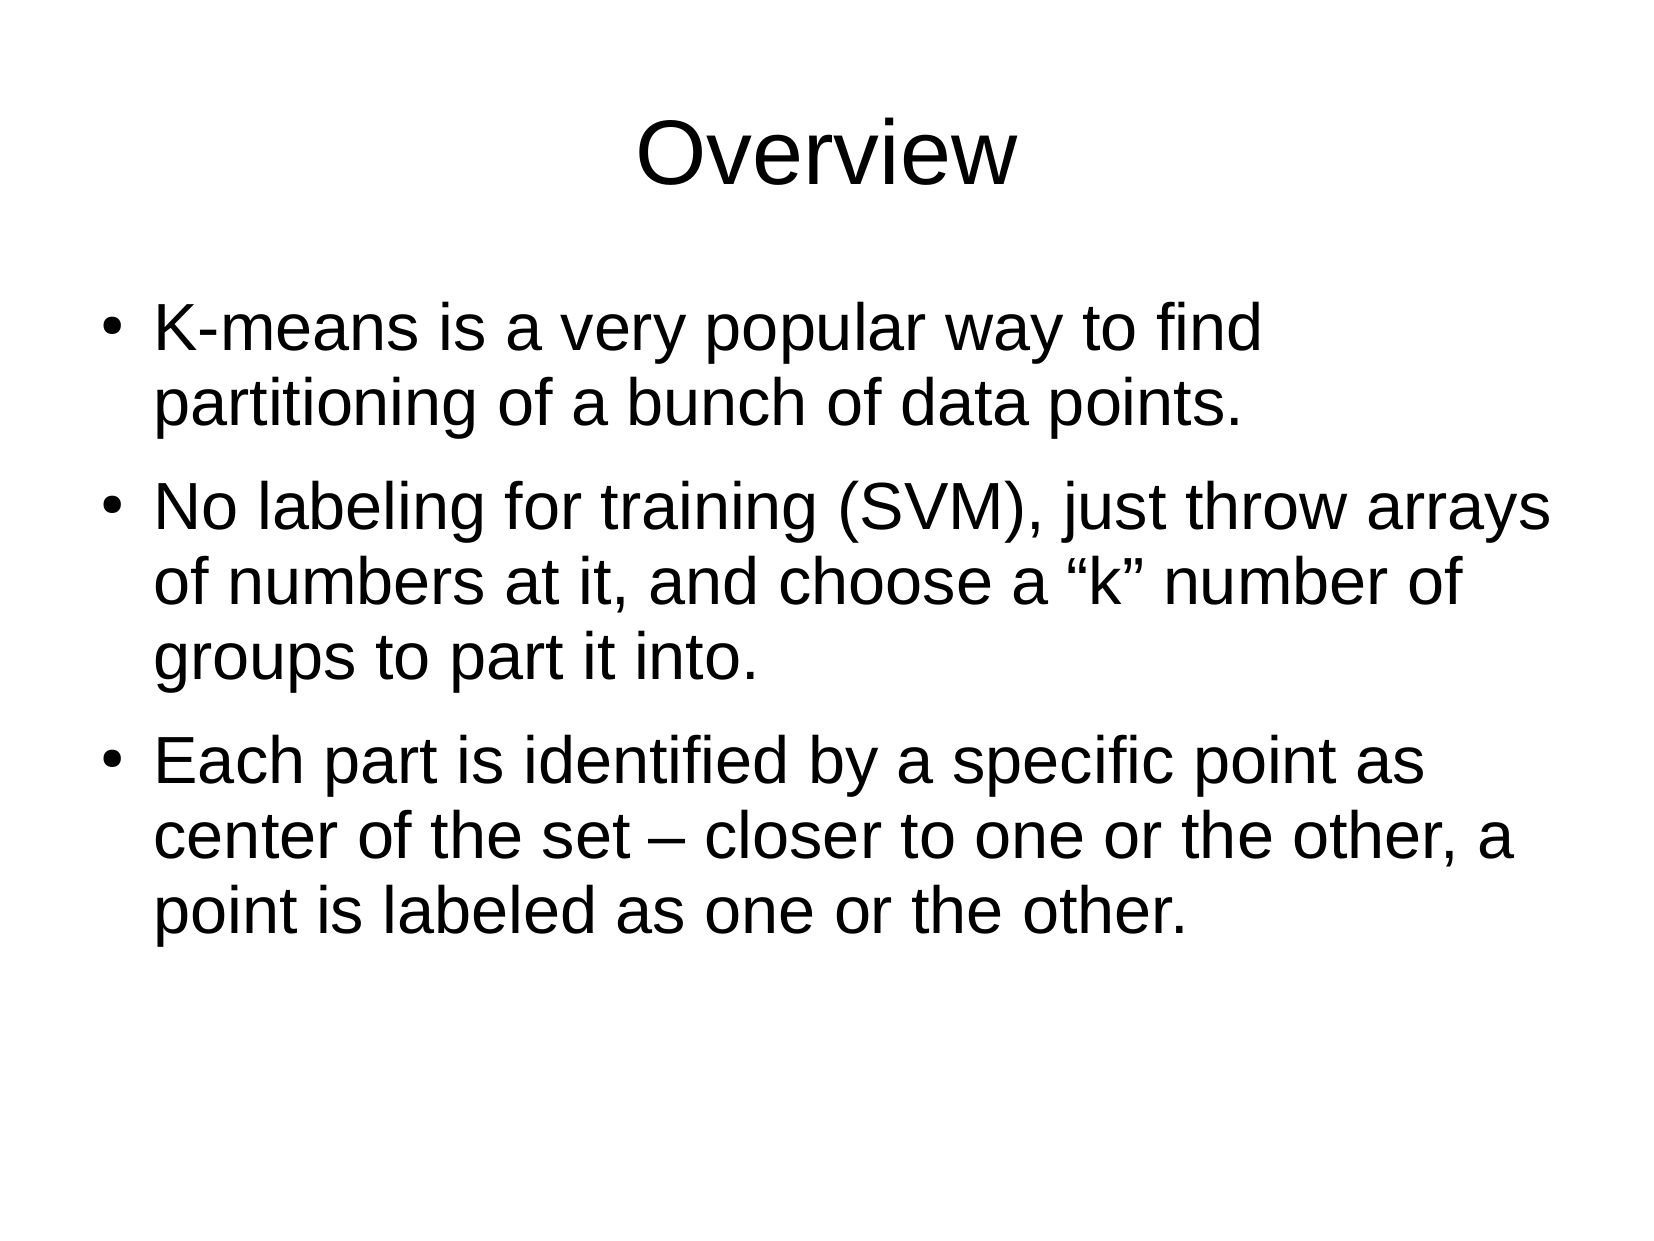

# Overview
K-means is a very popular way to find partitioning of a bunch of data points.
No labeling for training (SVM), just throw arrays of numbers at it, and choose a “k” number of groups to part it into.
Each part is identified by a specific point as center of the set – closer to one or the other, a point is labeled as one or the other.